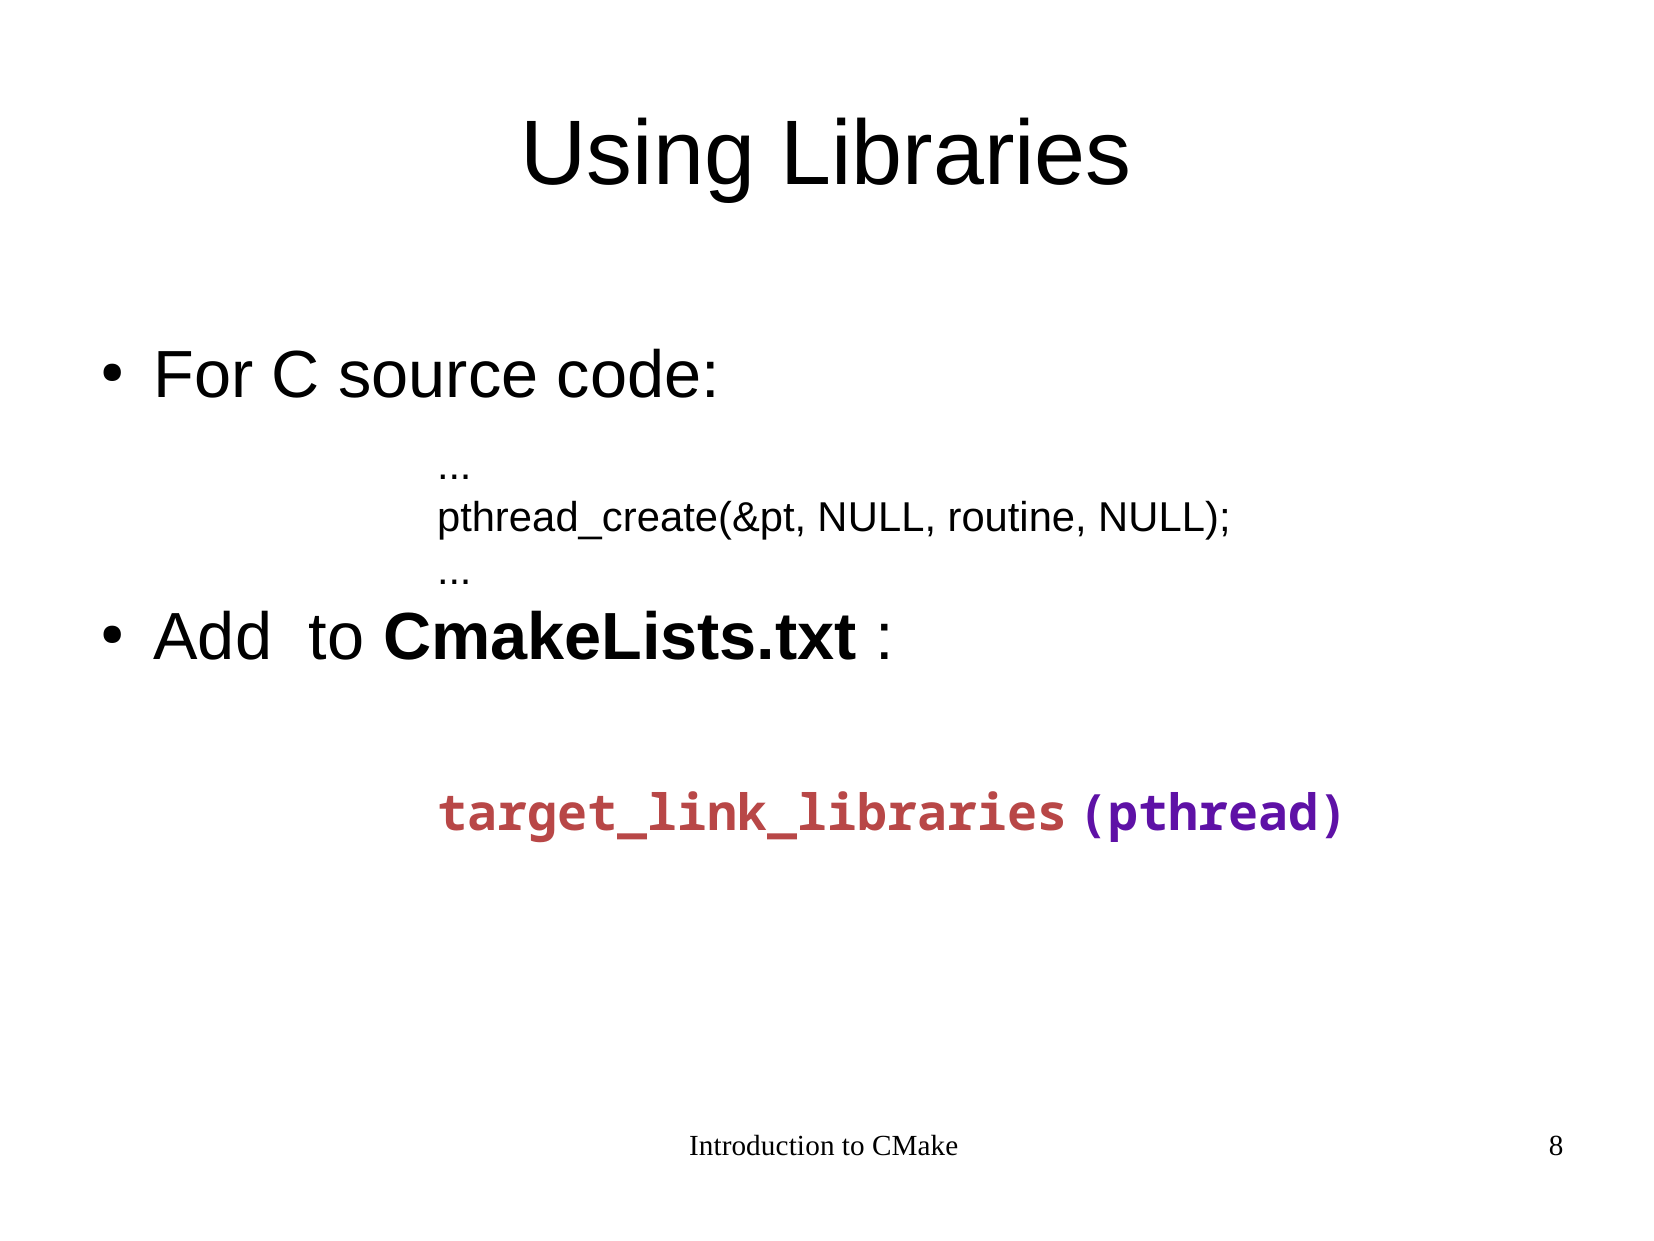

# Using Libraries
For C source code:
...
pthread_create(&pt, NULL, routine, NULL);
...
Add to CmakeLists.txt :
target_link_libraries (pthread)
Introduction to CMake
8